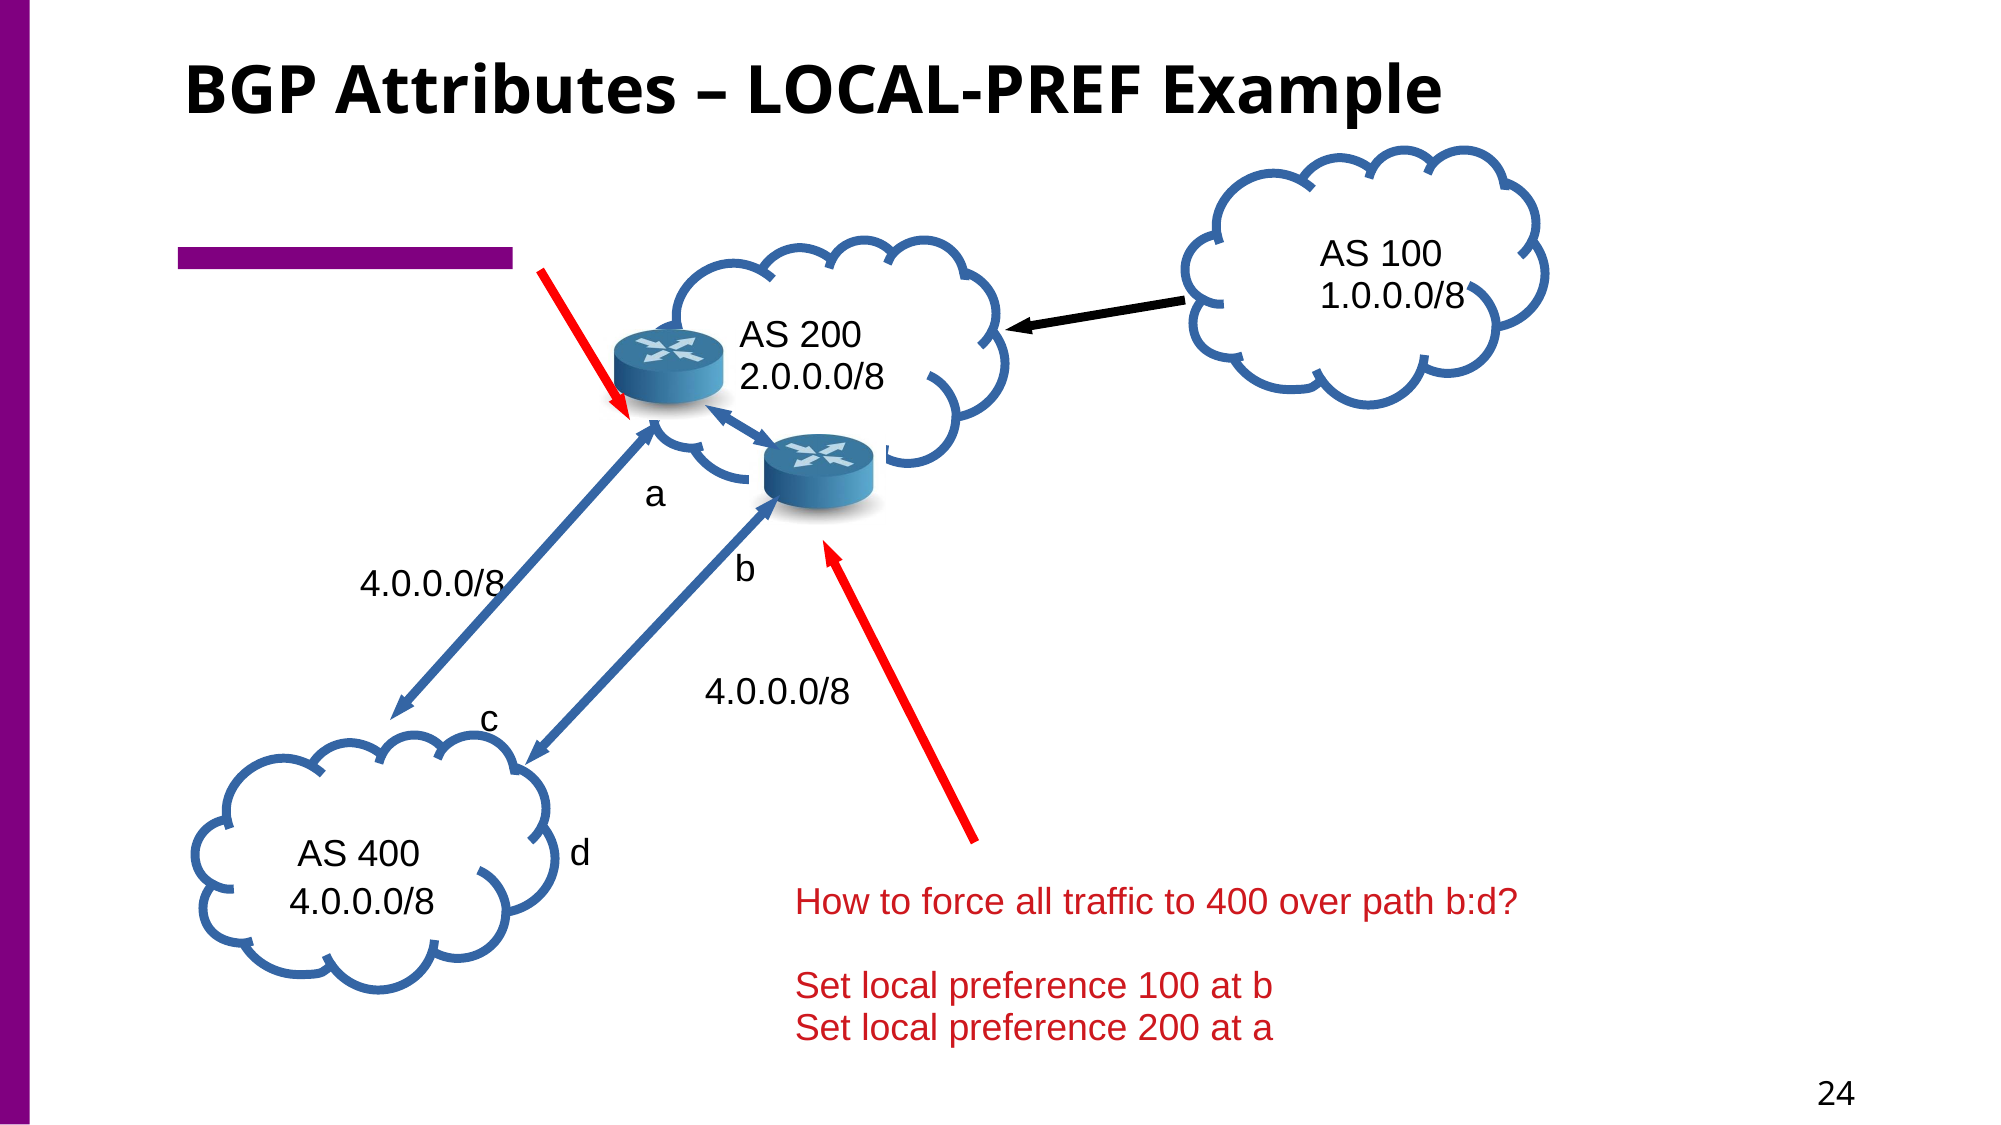

# BGP Attributes – LOCAL-PREF Example
AS 100
1.0.0.0/8
AS 200
2.0.0.0/8
a
b
4.0.0.0/8
4.0.0.0/8
c
d
AS 400
4.0.0.0/8
How to force all traffic to 400 over path b:d?
Set local preference 100 at b
Set local preference 200 at a